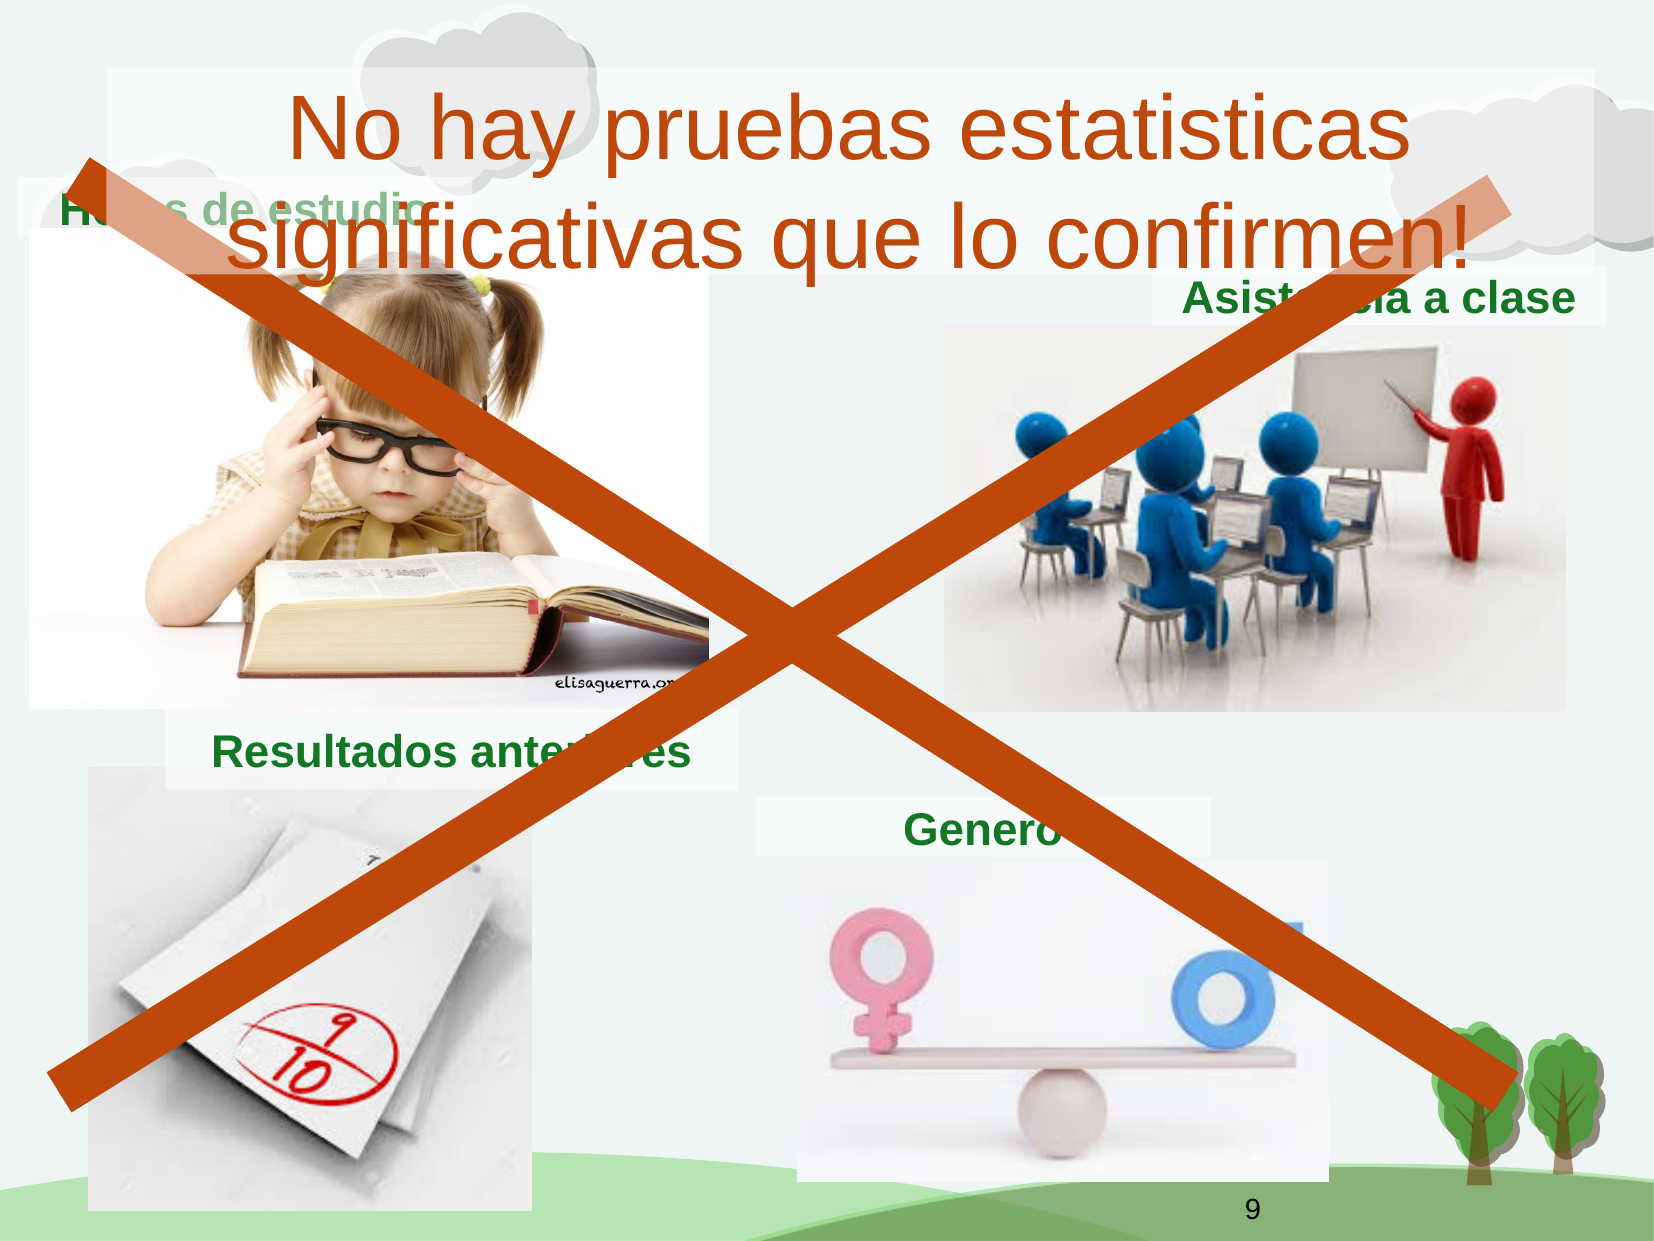

No hay pruebas estatisticas significativas que lo confirmen!
# Horas de estudio
Asistencia a clase
Resultados anteriores
Genero